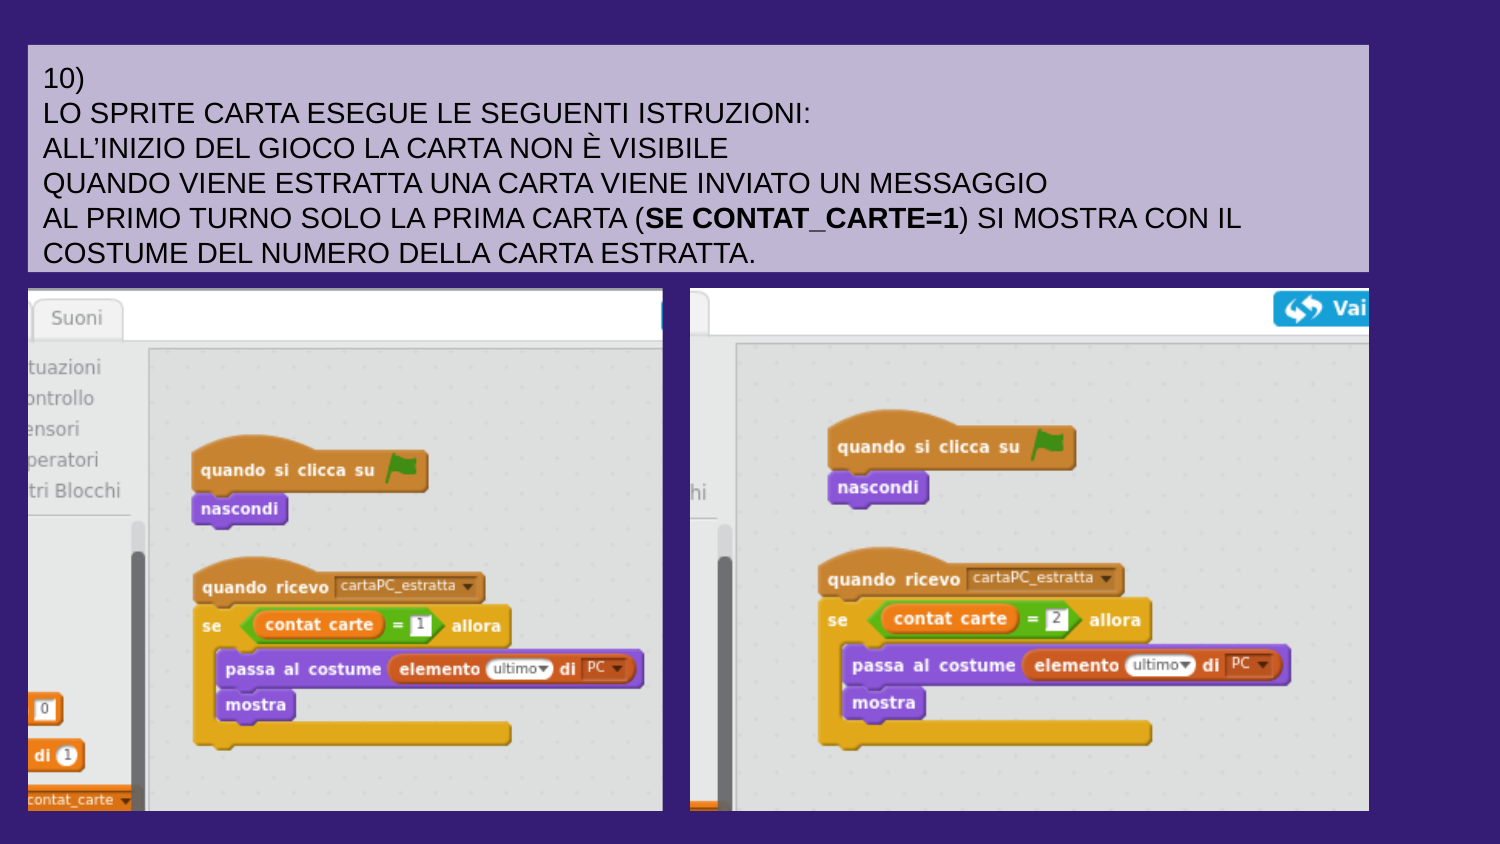

10)
LO SPRITE CARTA ESEGUE LE SEGUENTI ISTRUZIONI:
ALL’INIZIO DEL GIOCO LA CARTA NON È VISIBILE
QUANDO VIENE ESTRATTA UNA CARTA VIENE INVIATO UN MESSAGGIO
AL PRIMO TURNO SOLO LA PRIMA CARTA (SE CONTAT_CARTE=1) SI MOSTRA CON IL COSTUME DEL NUMERO DELLA CARTA ESTRATTA.